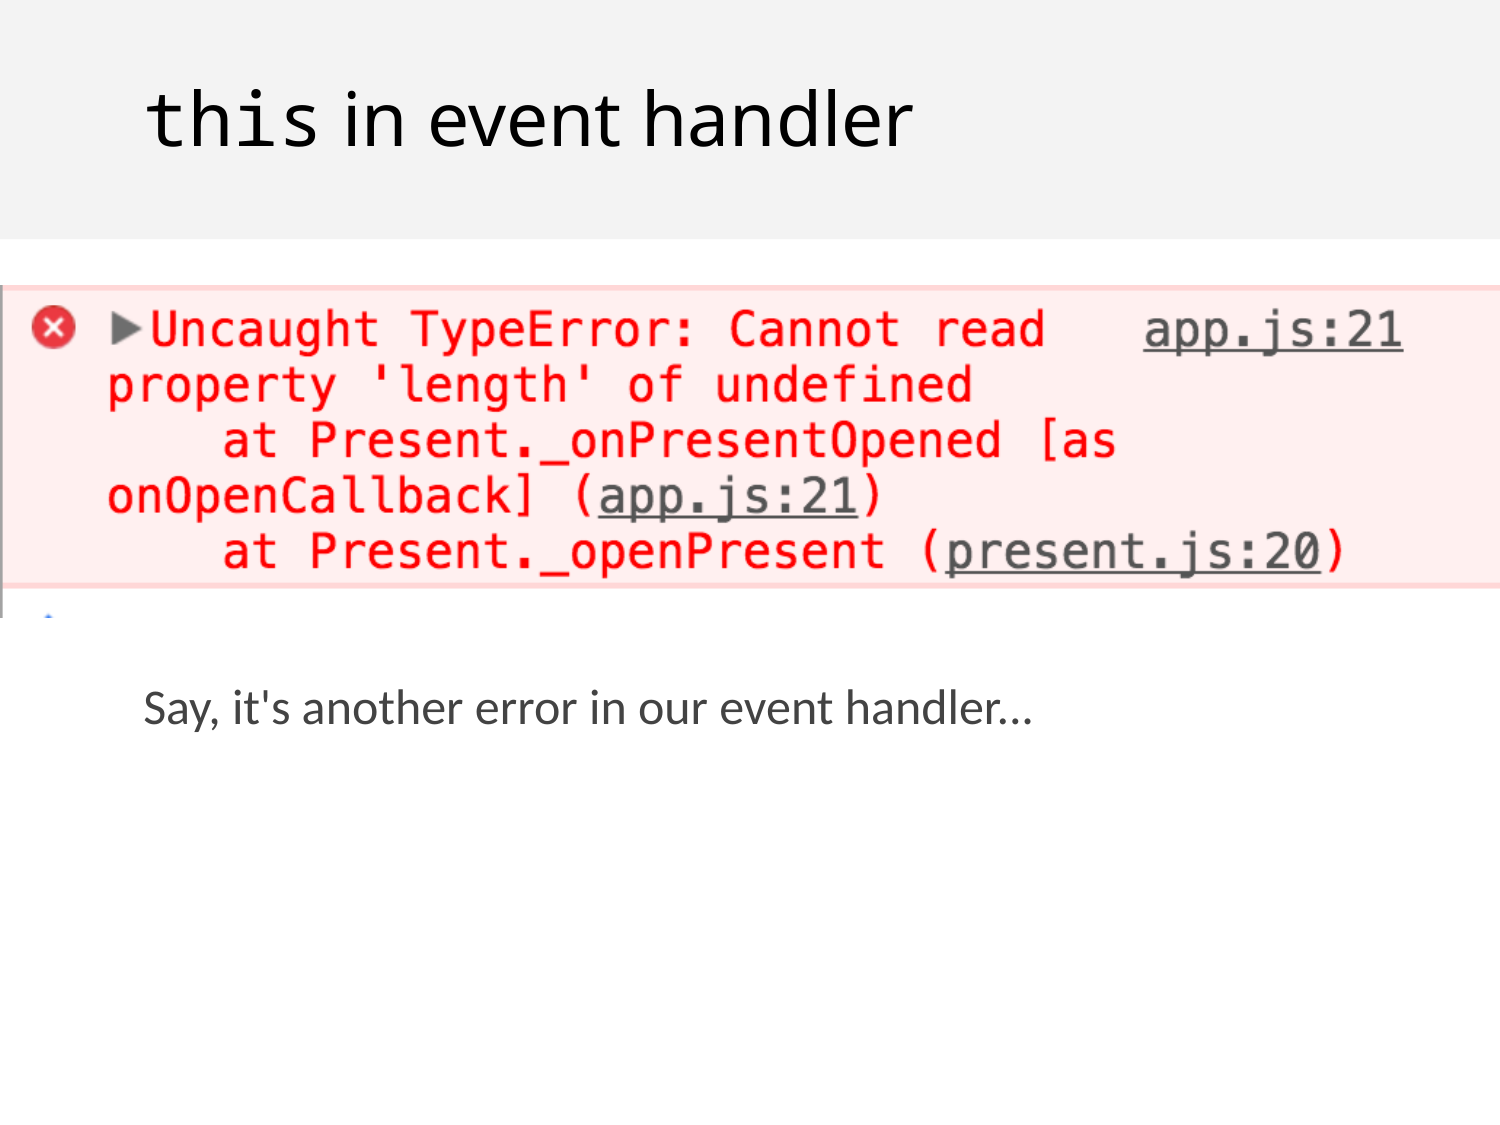

# this in event handler
Say, it's another error in our event handler...